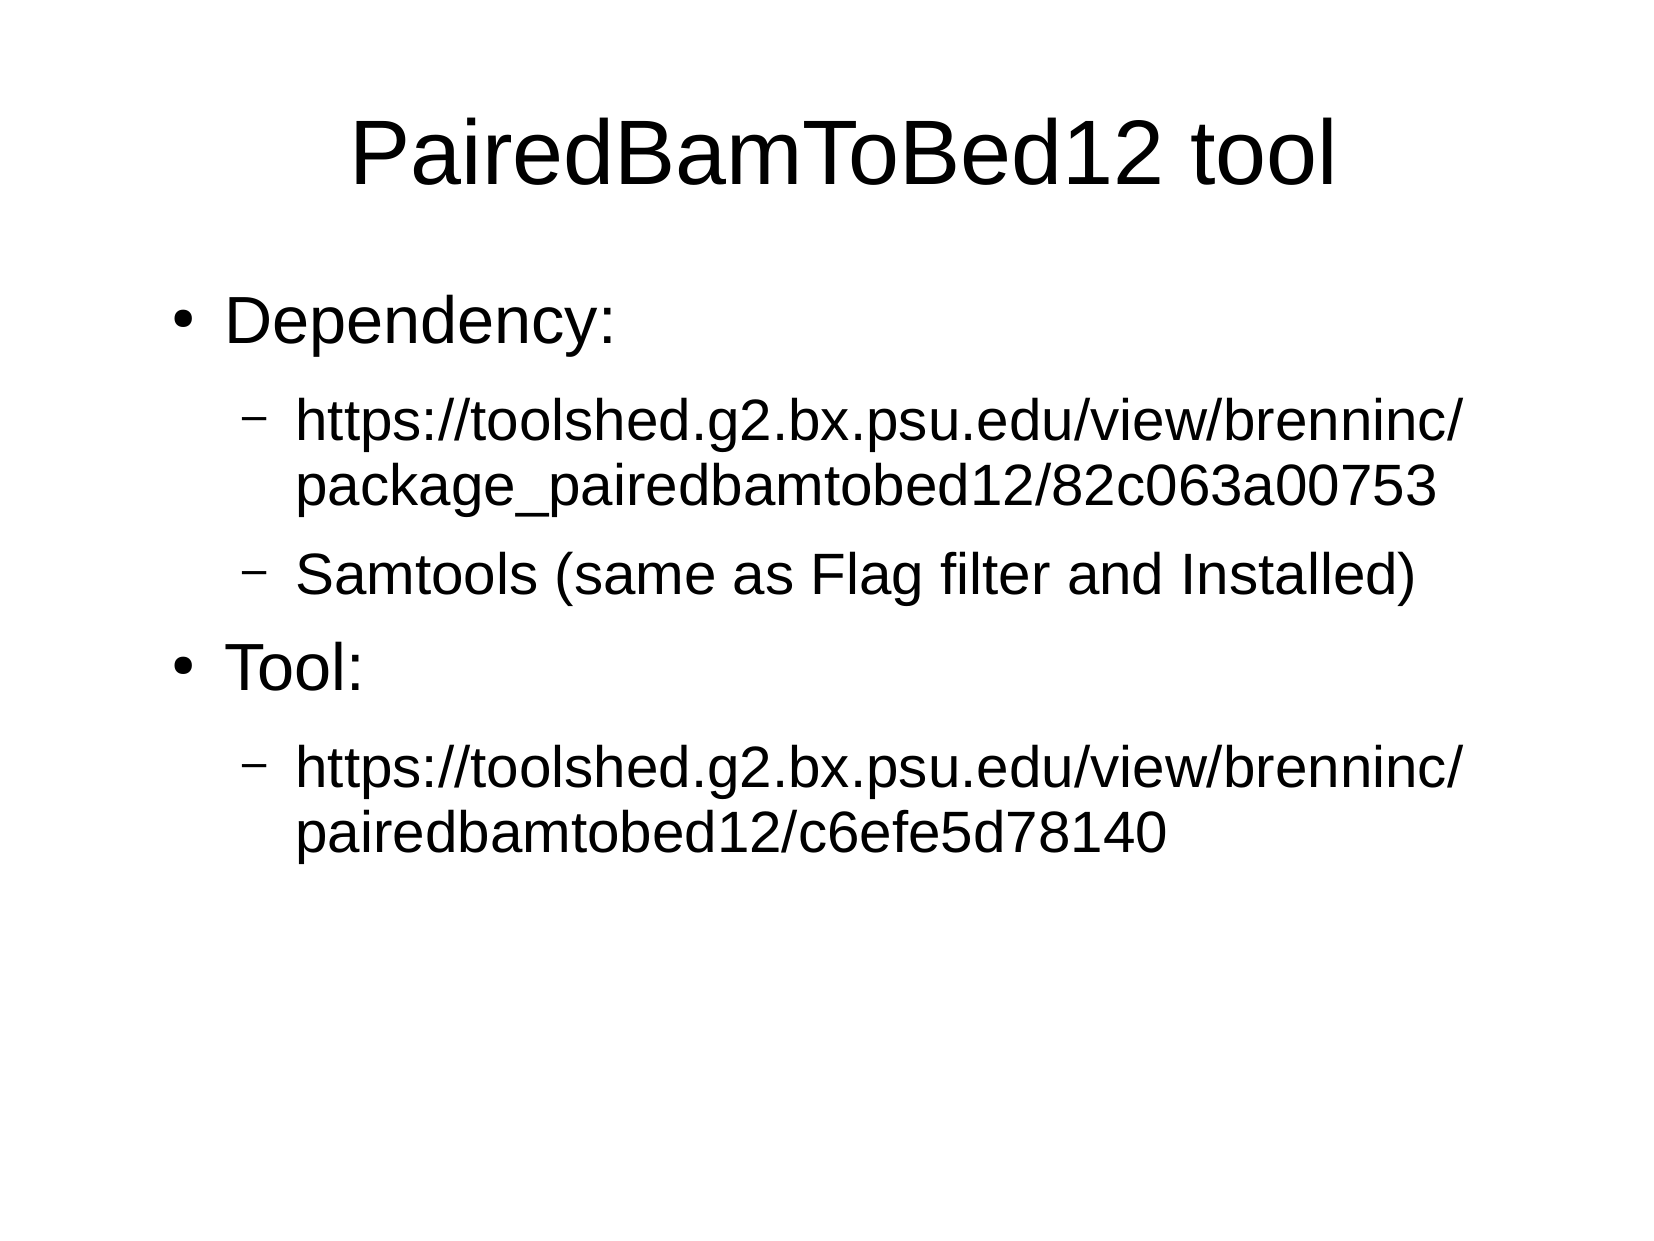

# PairedBamToBed12 tool
Dependency:
https://toolshed.g2.bx.psu.edu/view/brenninc/package_pairedbamtobed12/82c063a00753
Samtools (same as Flag filter and Installed)
Tool:
https://toolshed.g2.bx.psu.edu/view/brenninc/pairedbamtobed12/c6efe5d78140